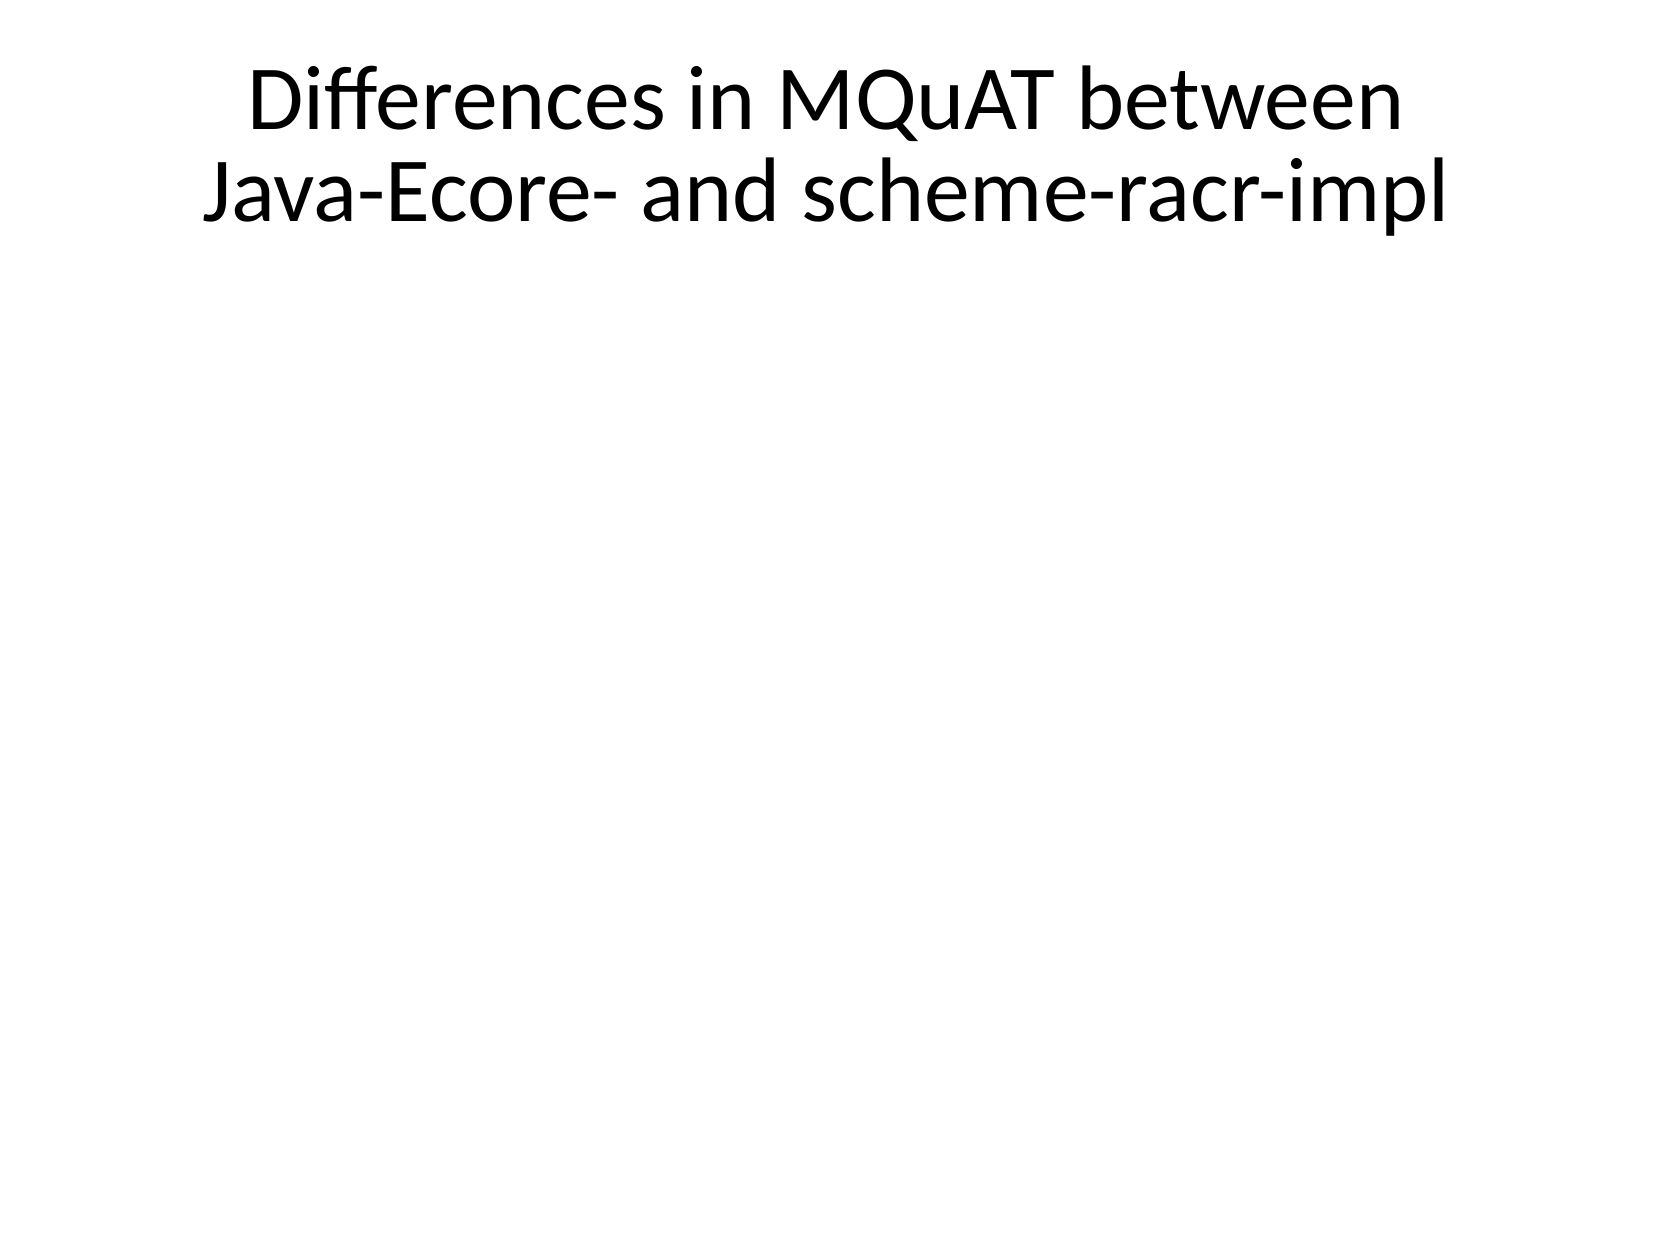

# Differences in MQuAT between Java-Ecore- and scheme-racr-impl